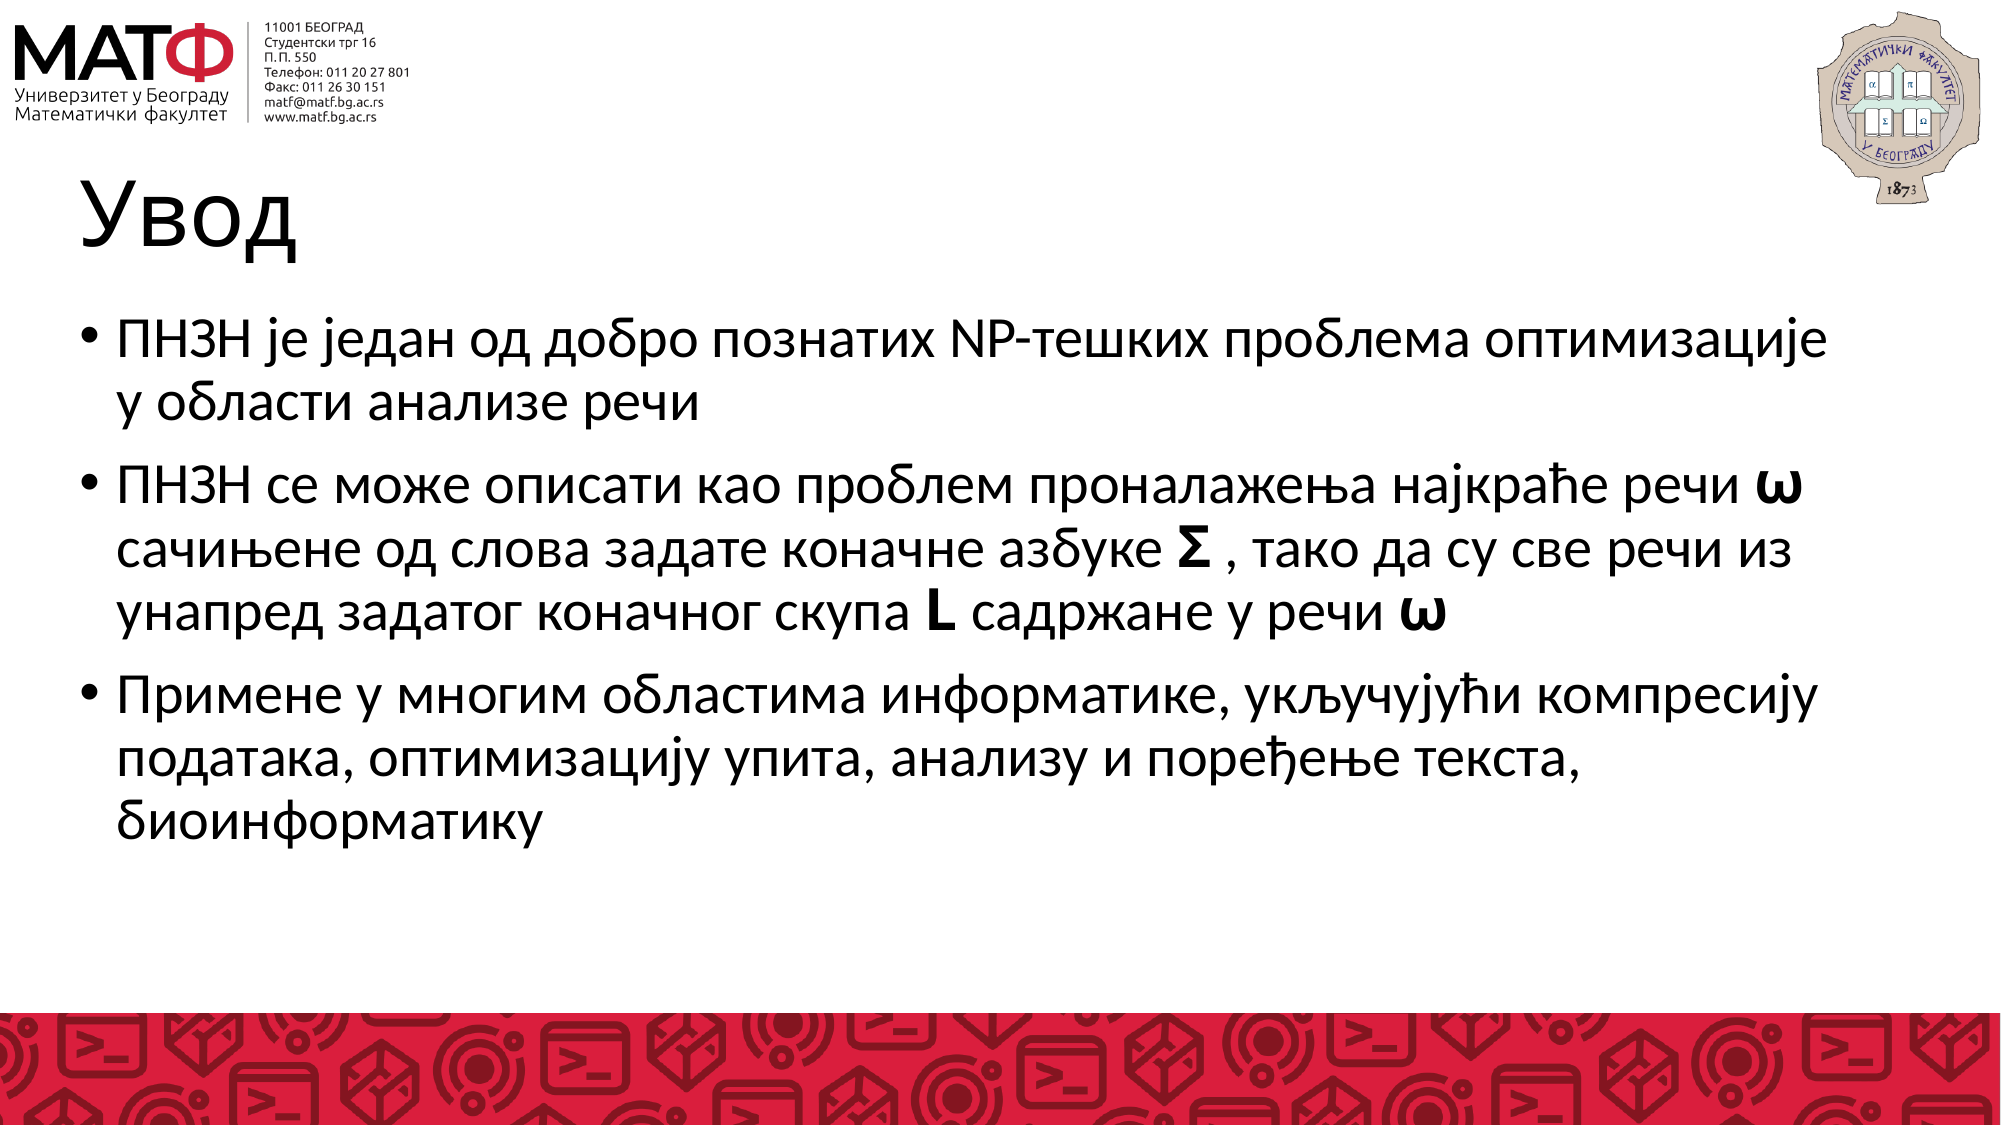

# Увод
ПНЗН је један од добро познатих NP-тешких проблема оптимизације у области анализе речи
ПНЗН се може описати као проблем проналажења најкраће речи ω сачињене од слова задате коначне азбуке Σ , тако да су све речи из унапред задатог коначног скупа L садржане у речи ω
Примене у многим областима информатике, укључујући компресију података, оптимизацију упита, анализу и поређење текста, биоинформатику